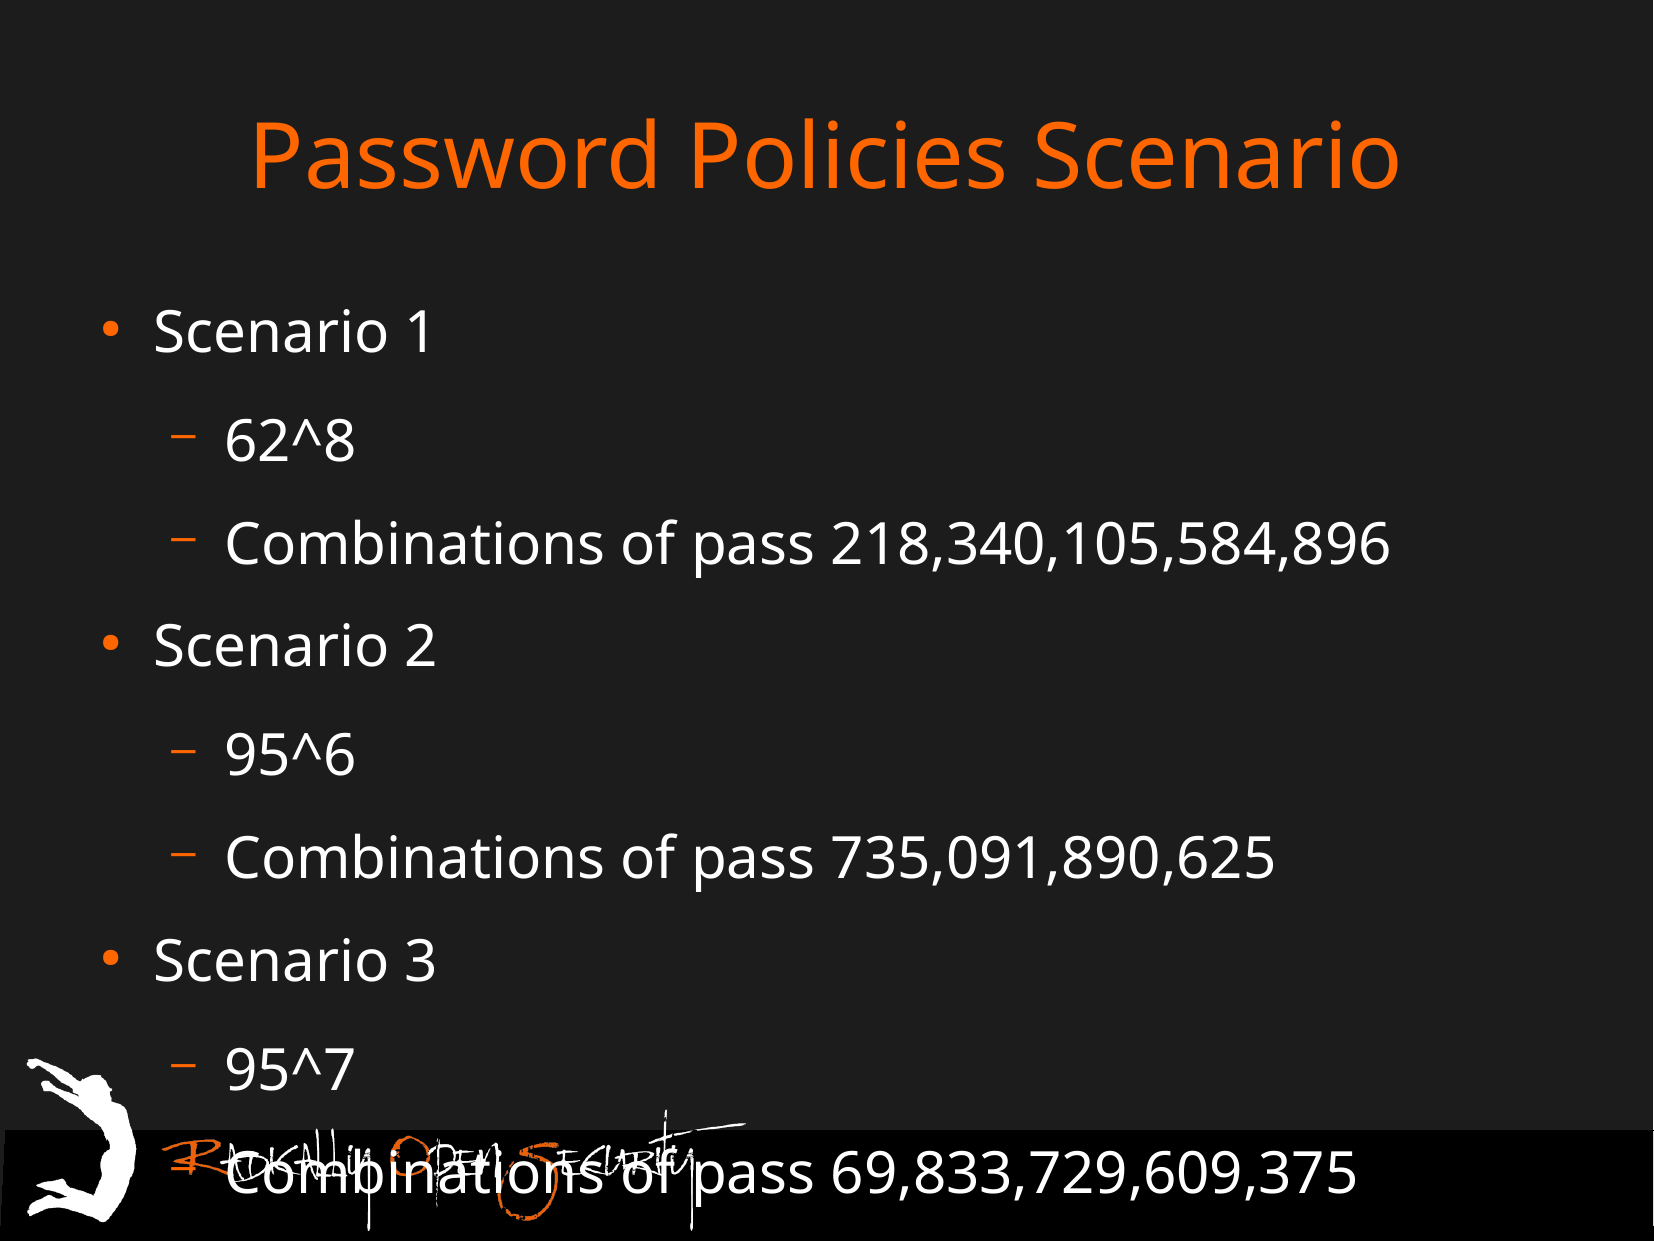

# Password Policies Scenario
Scenario 1
62^8
Combinations of pass 218,340,105,584,896
Scenario 2
95^6
Combinations of pass 735,091,890,625
Scenario 3
95^7
Combinations of pass 69,833,729,609,375